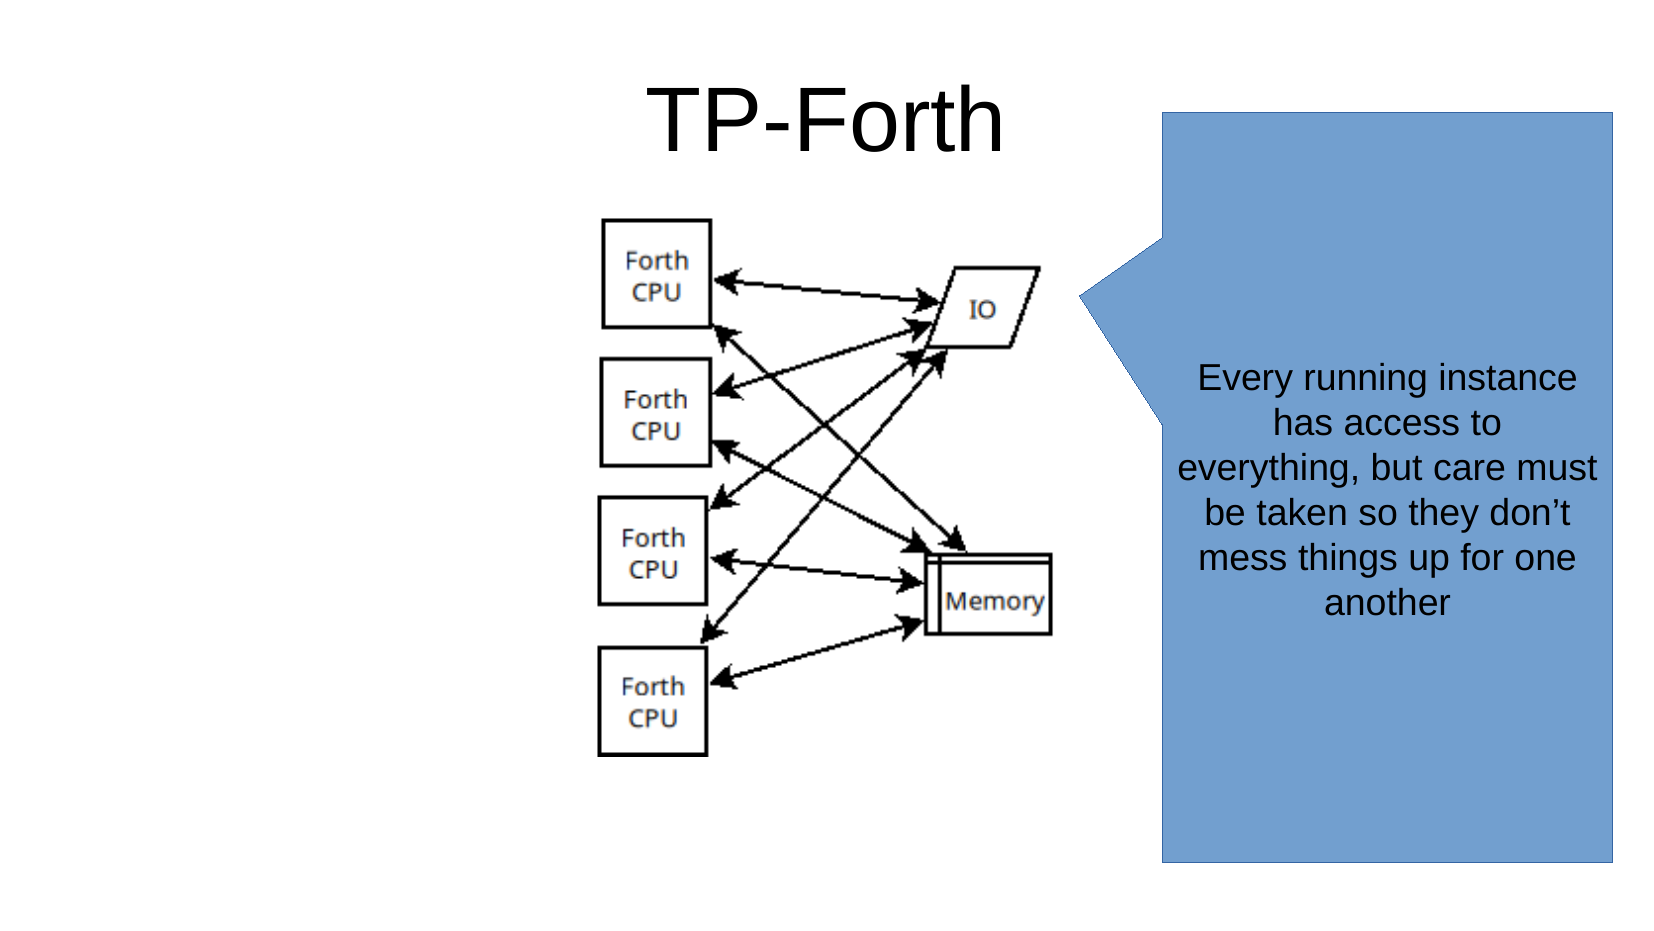

# TP-Forth
Every running instance has access to everything, but care must be taken so they don’t mess things up for one another